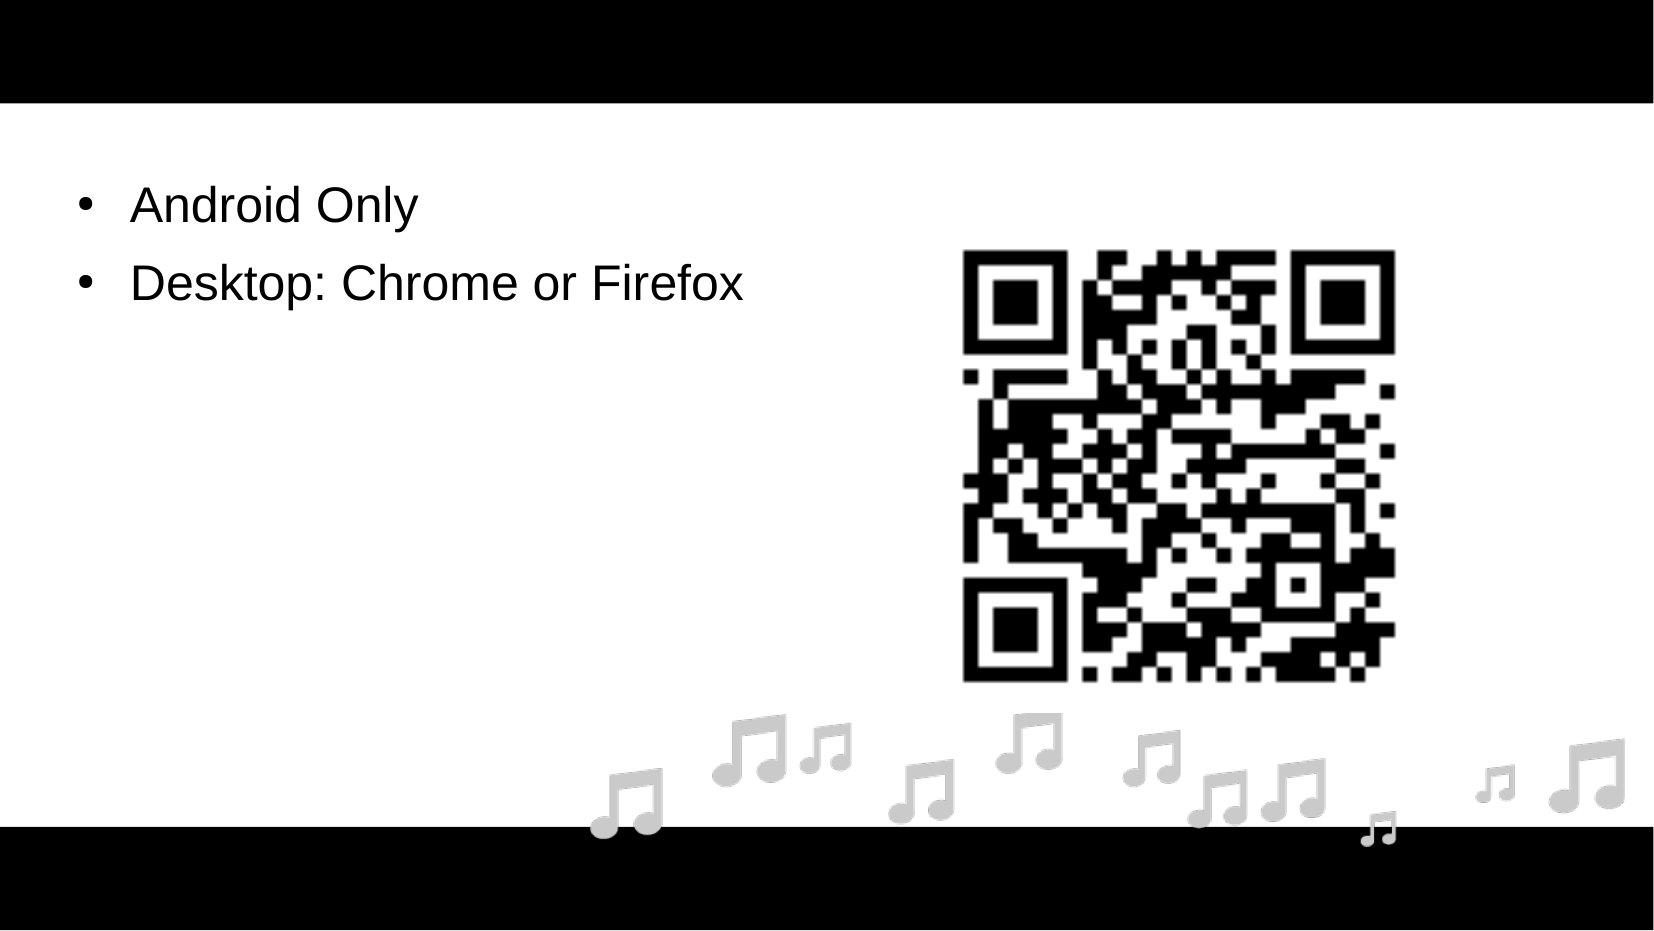

#
Android Only
Desktop: Chrome or Firefox